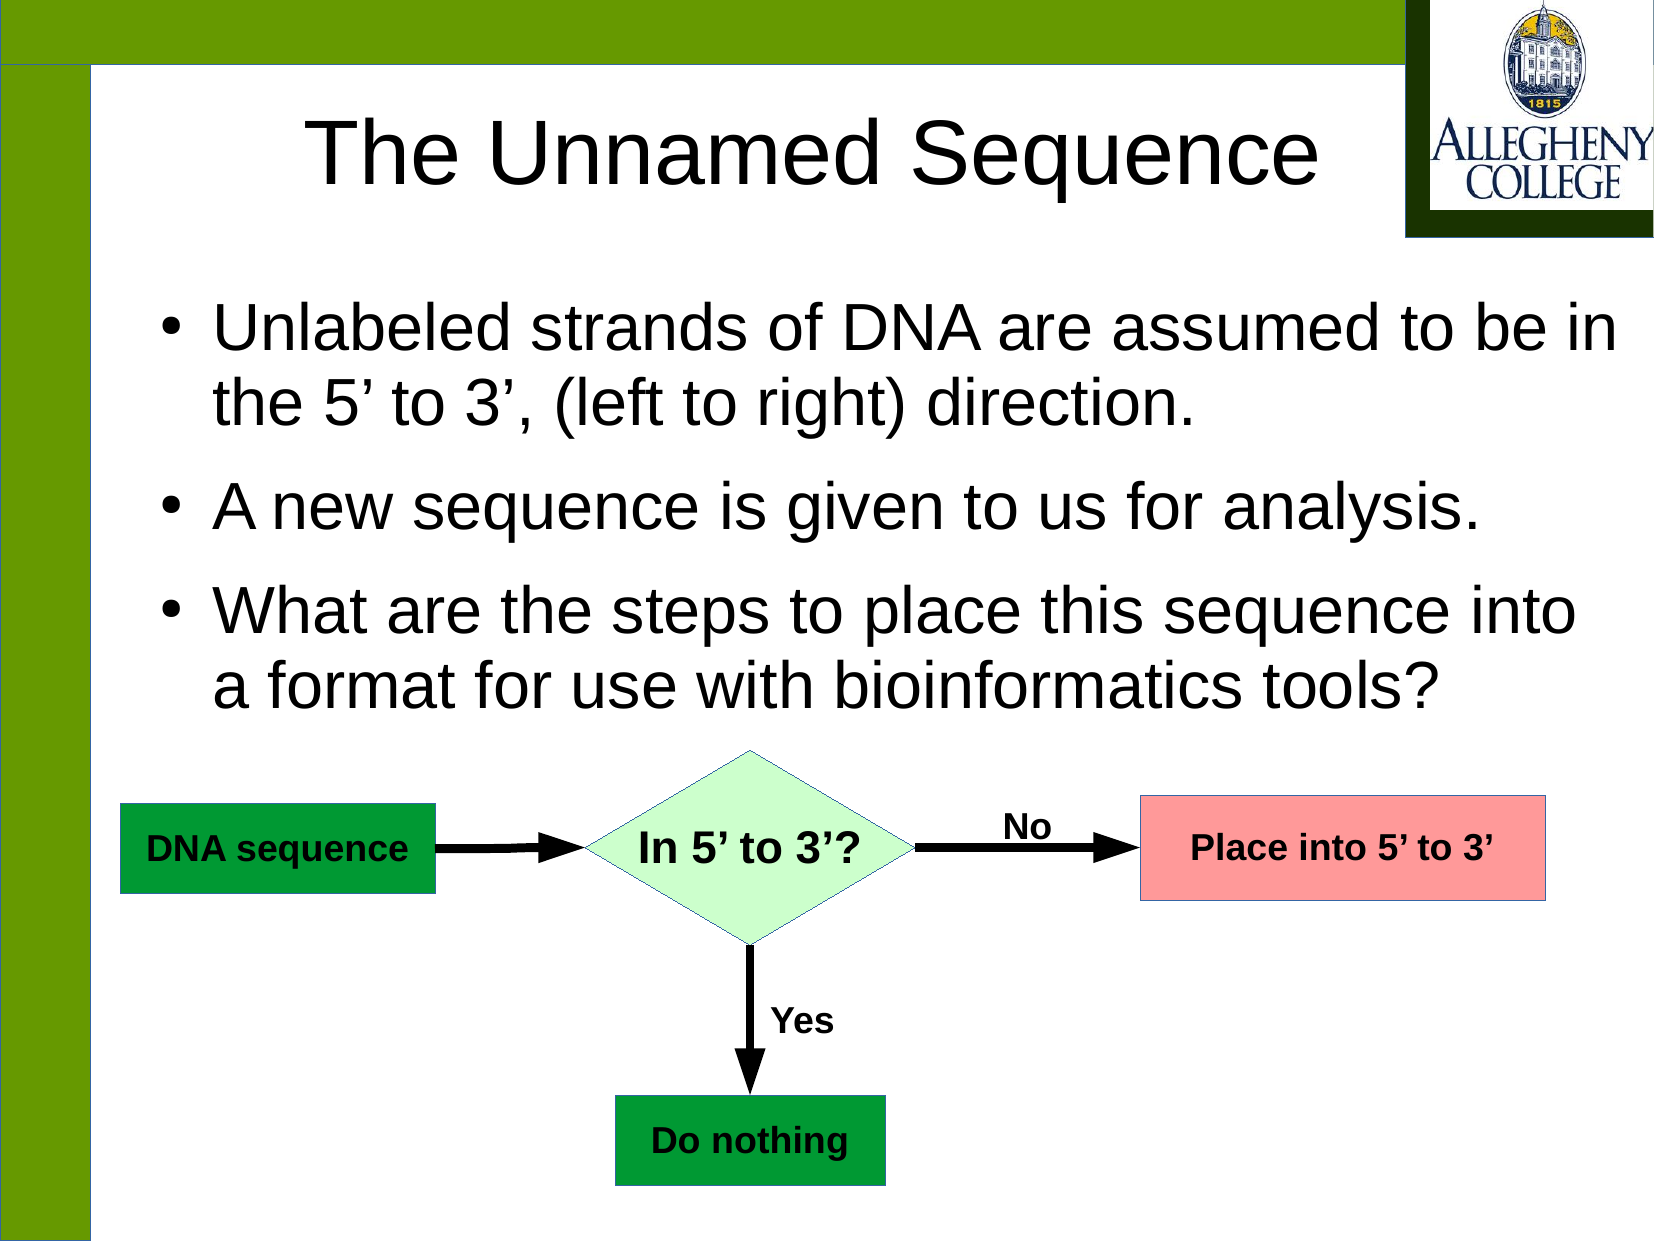

# The Unnamed Sequence
Unlabeled strands of DNA are assumed to be in the 5’ to 3’, (left to right) direction.
A new sequence is given to us for analysis.
What are the steps to place this sequence into a format for use with bioinformatics tools?
In 5’ to 3’?
Place into 5’ to 3’
DNA sequence
Do nothing